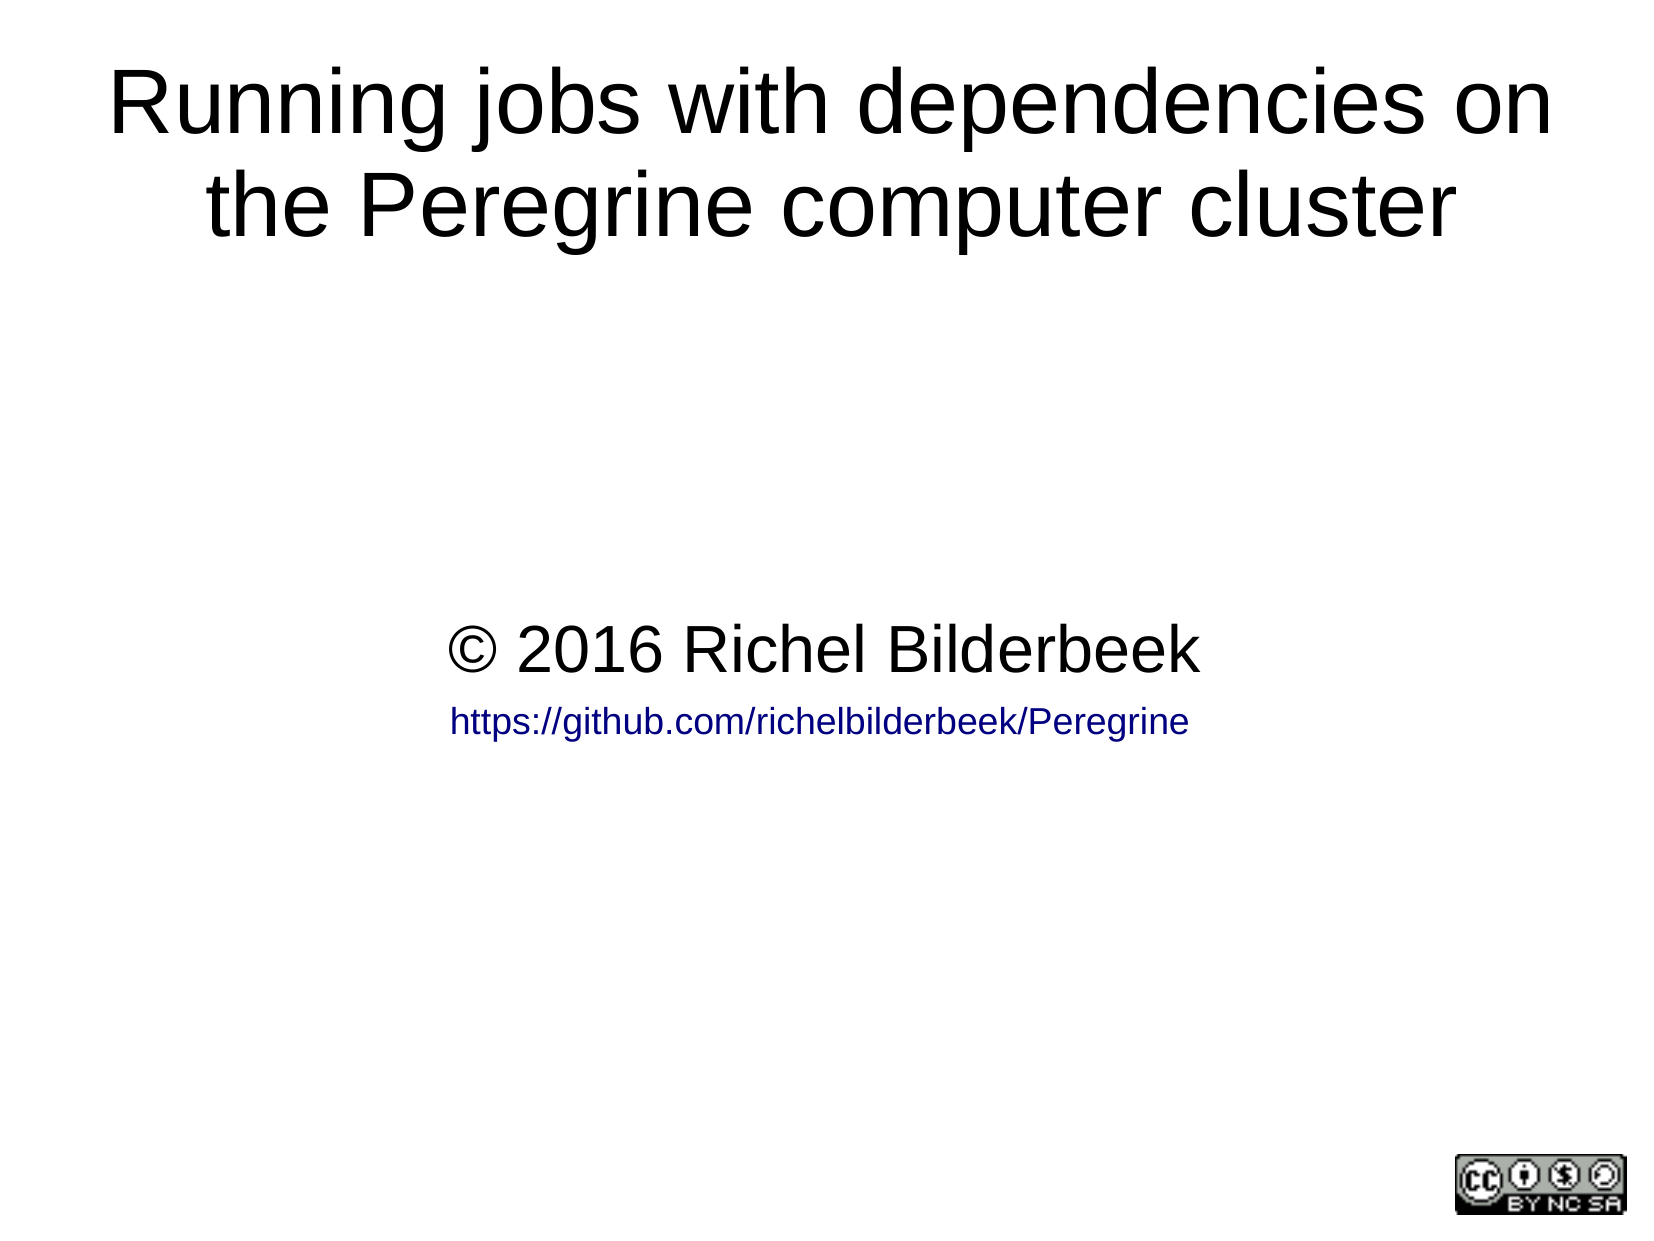

# Running jobs with dependencies on the Peregrine computer cluster
© 2016 Richel Bilderbeek
https://github.com/richelbilderbeek/Peregrine